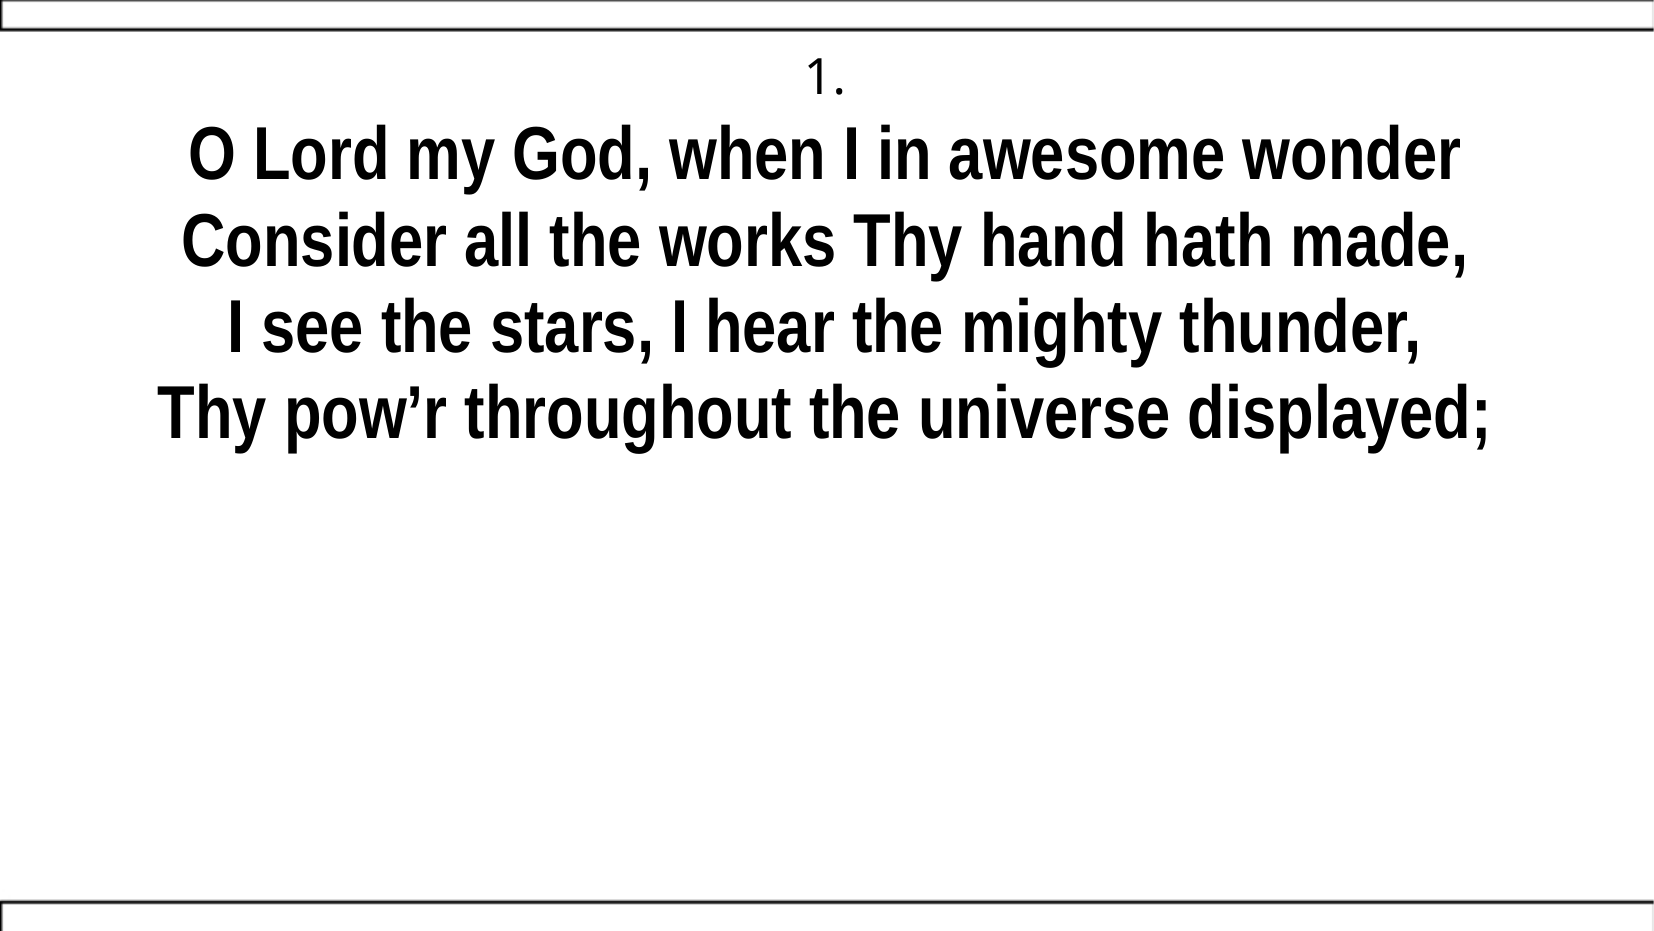

1.
O Lord my God, when I in awesome wonder
Consider all the works Thy hand hath made,
I see the stars, I hear the mighty thunder,
Thy pow’r throughout the universe displayed;